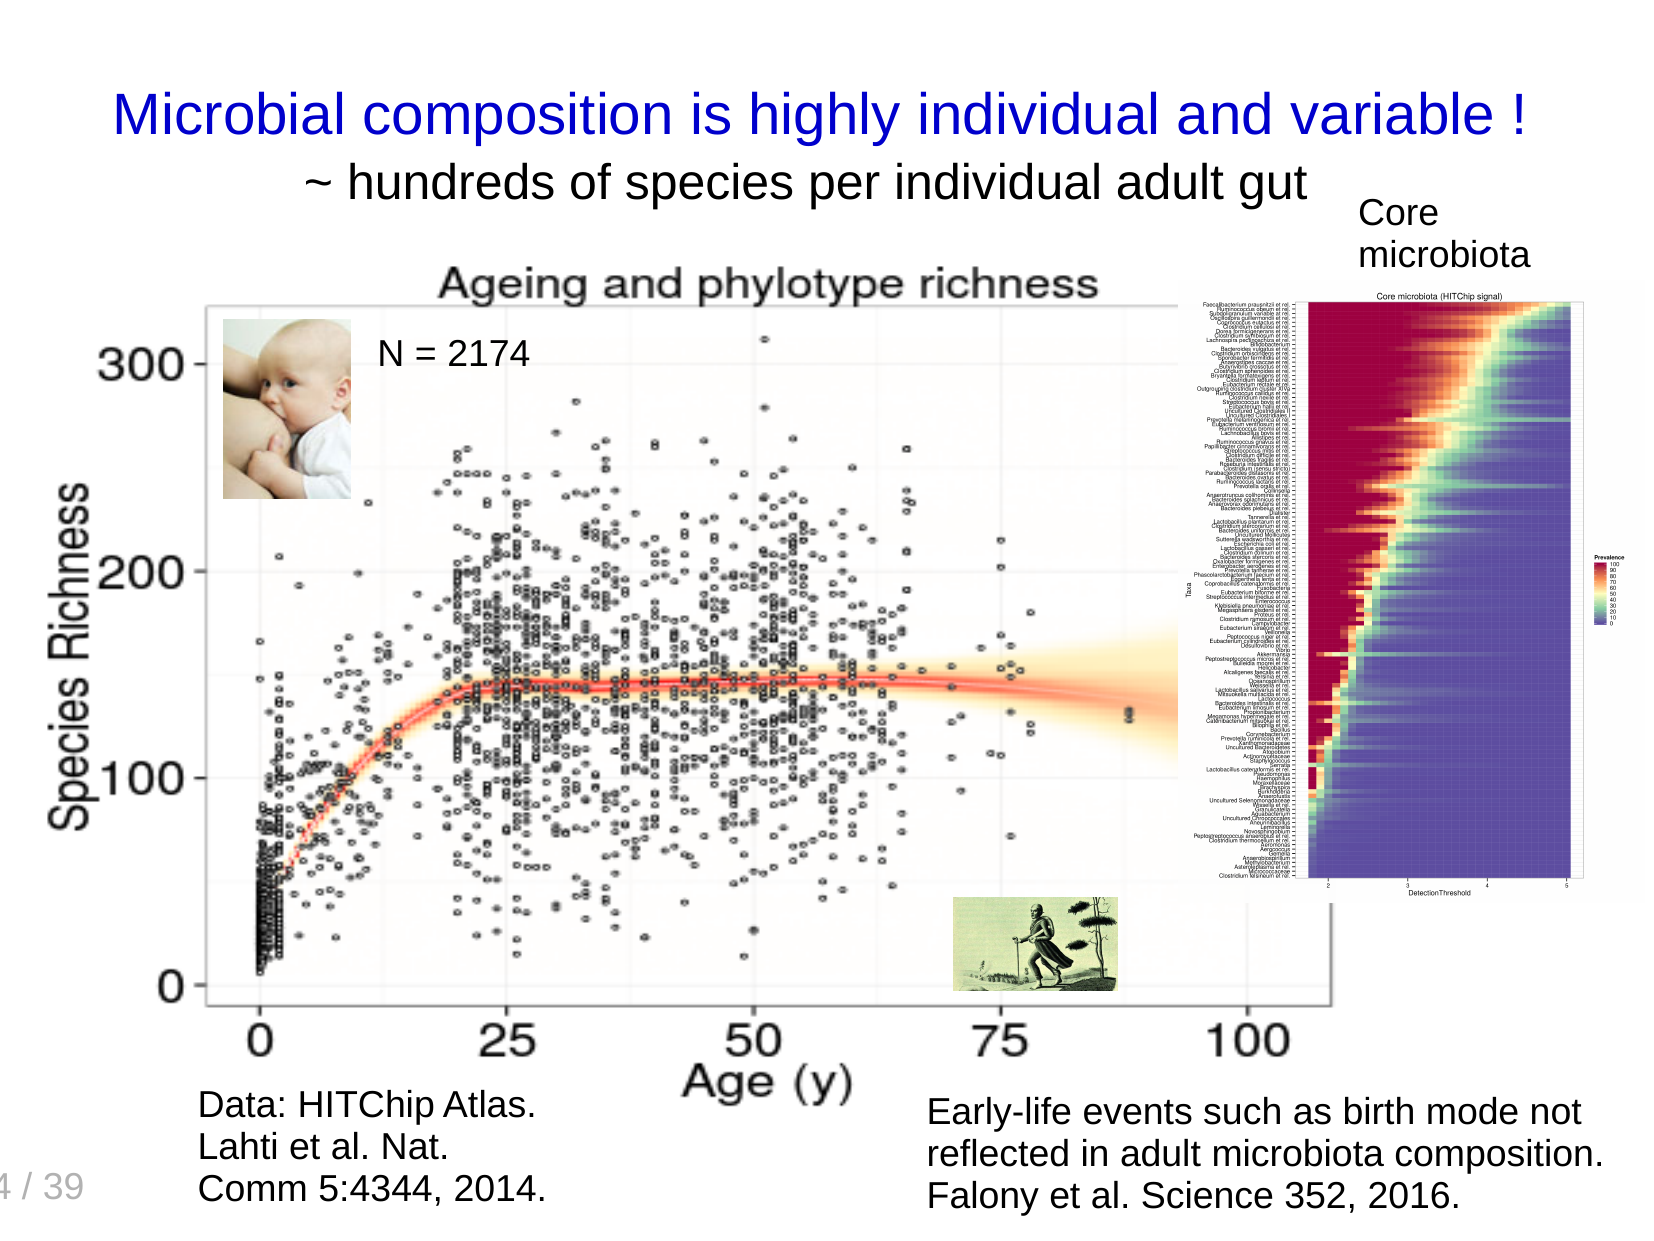

Microbial composition is highly individual and variable !
~ hundreds of species per individual adult gut
Core microbiota
N = 2174
Data: HITChip Atlas. Lahti et al. Nat. Comm 5:4344, 2014.
Early-life events such as birth mode not reflected in adult microbiota composition. Falony et al. Science 352, 2016.